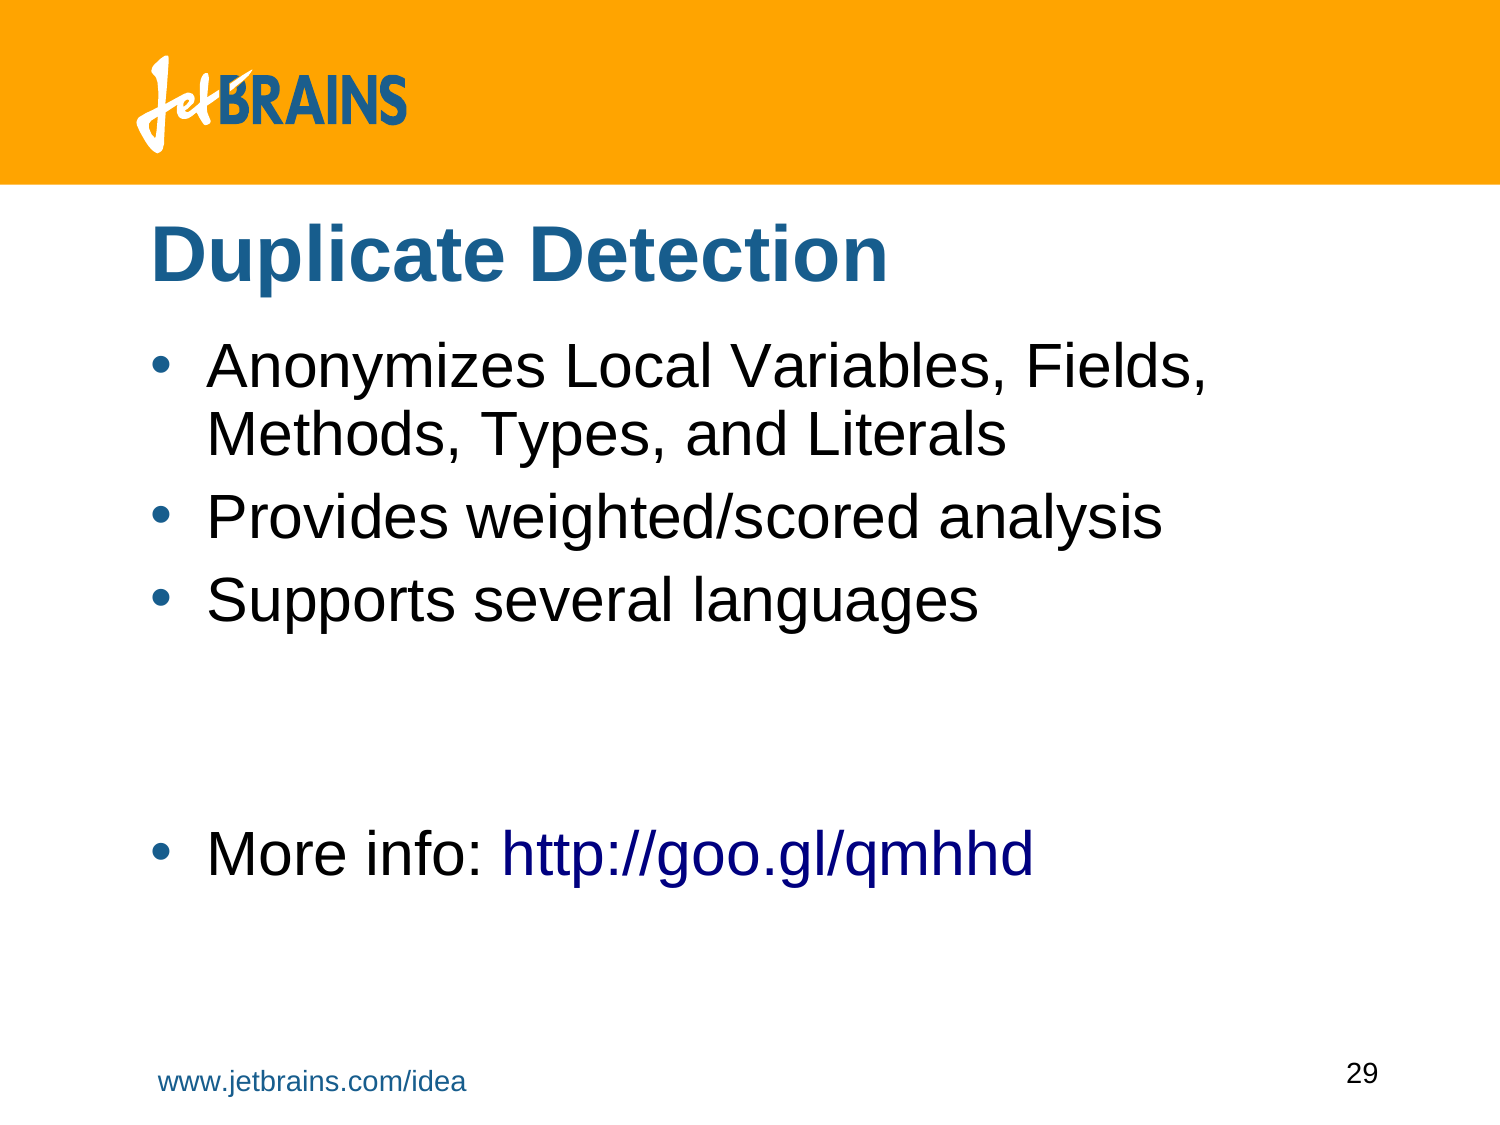

# Duplicate Detection
Anonymizes Local Variables, Fields, Methods, Types, and Literals
Provides weighted/scored analysis
Supports several languages
More info: http://goo.gl/qmhhd